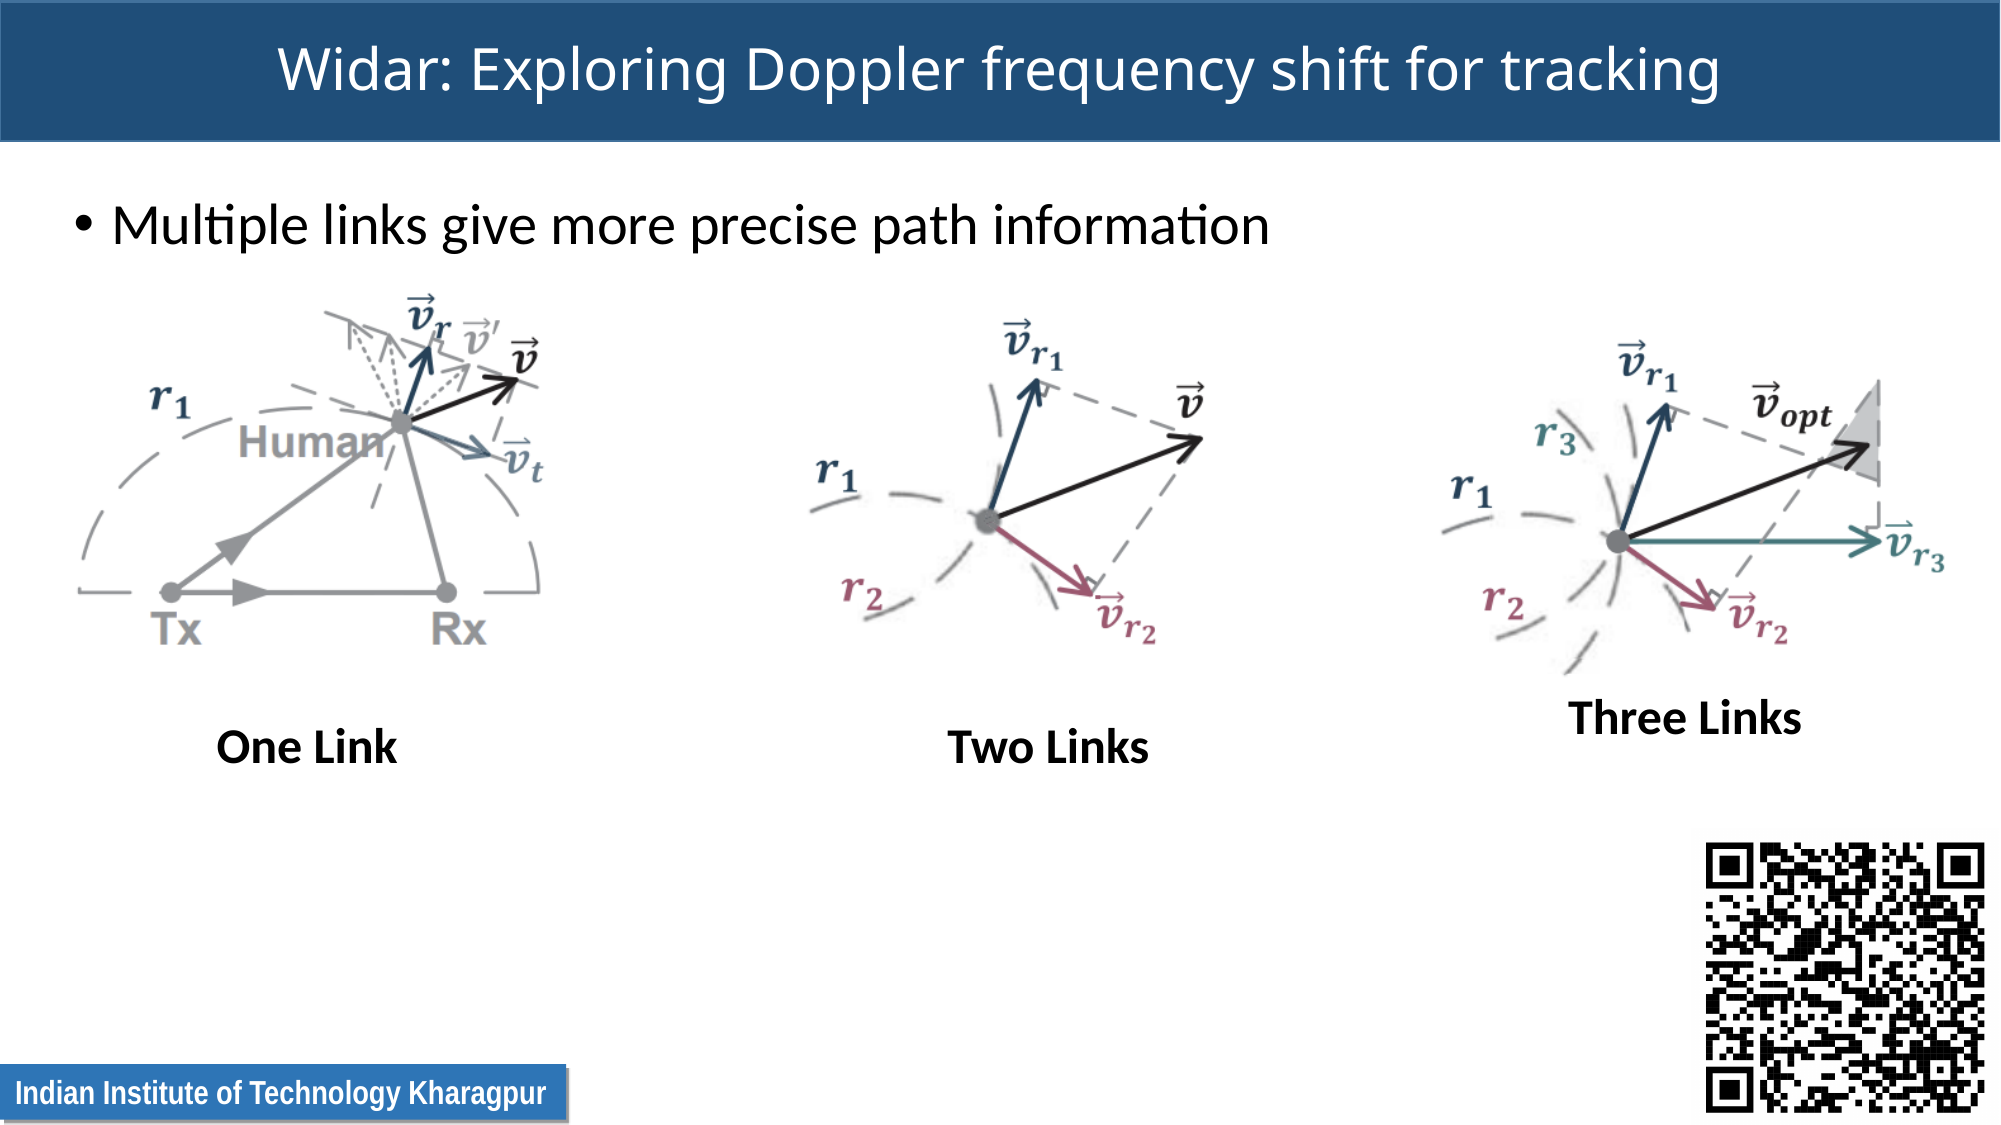

Widar: Exploring Doppler frequency shift for tracking
# Multiple links give more precise path information
Three Links
One Link
Two Links